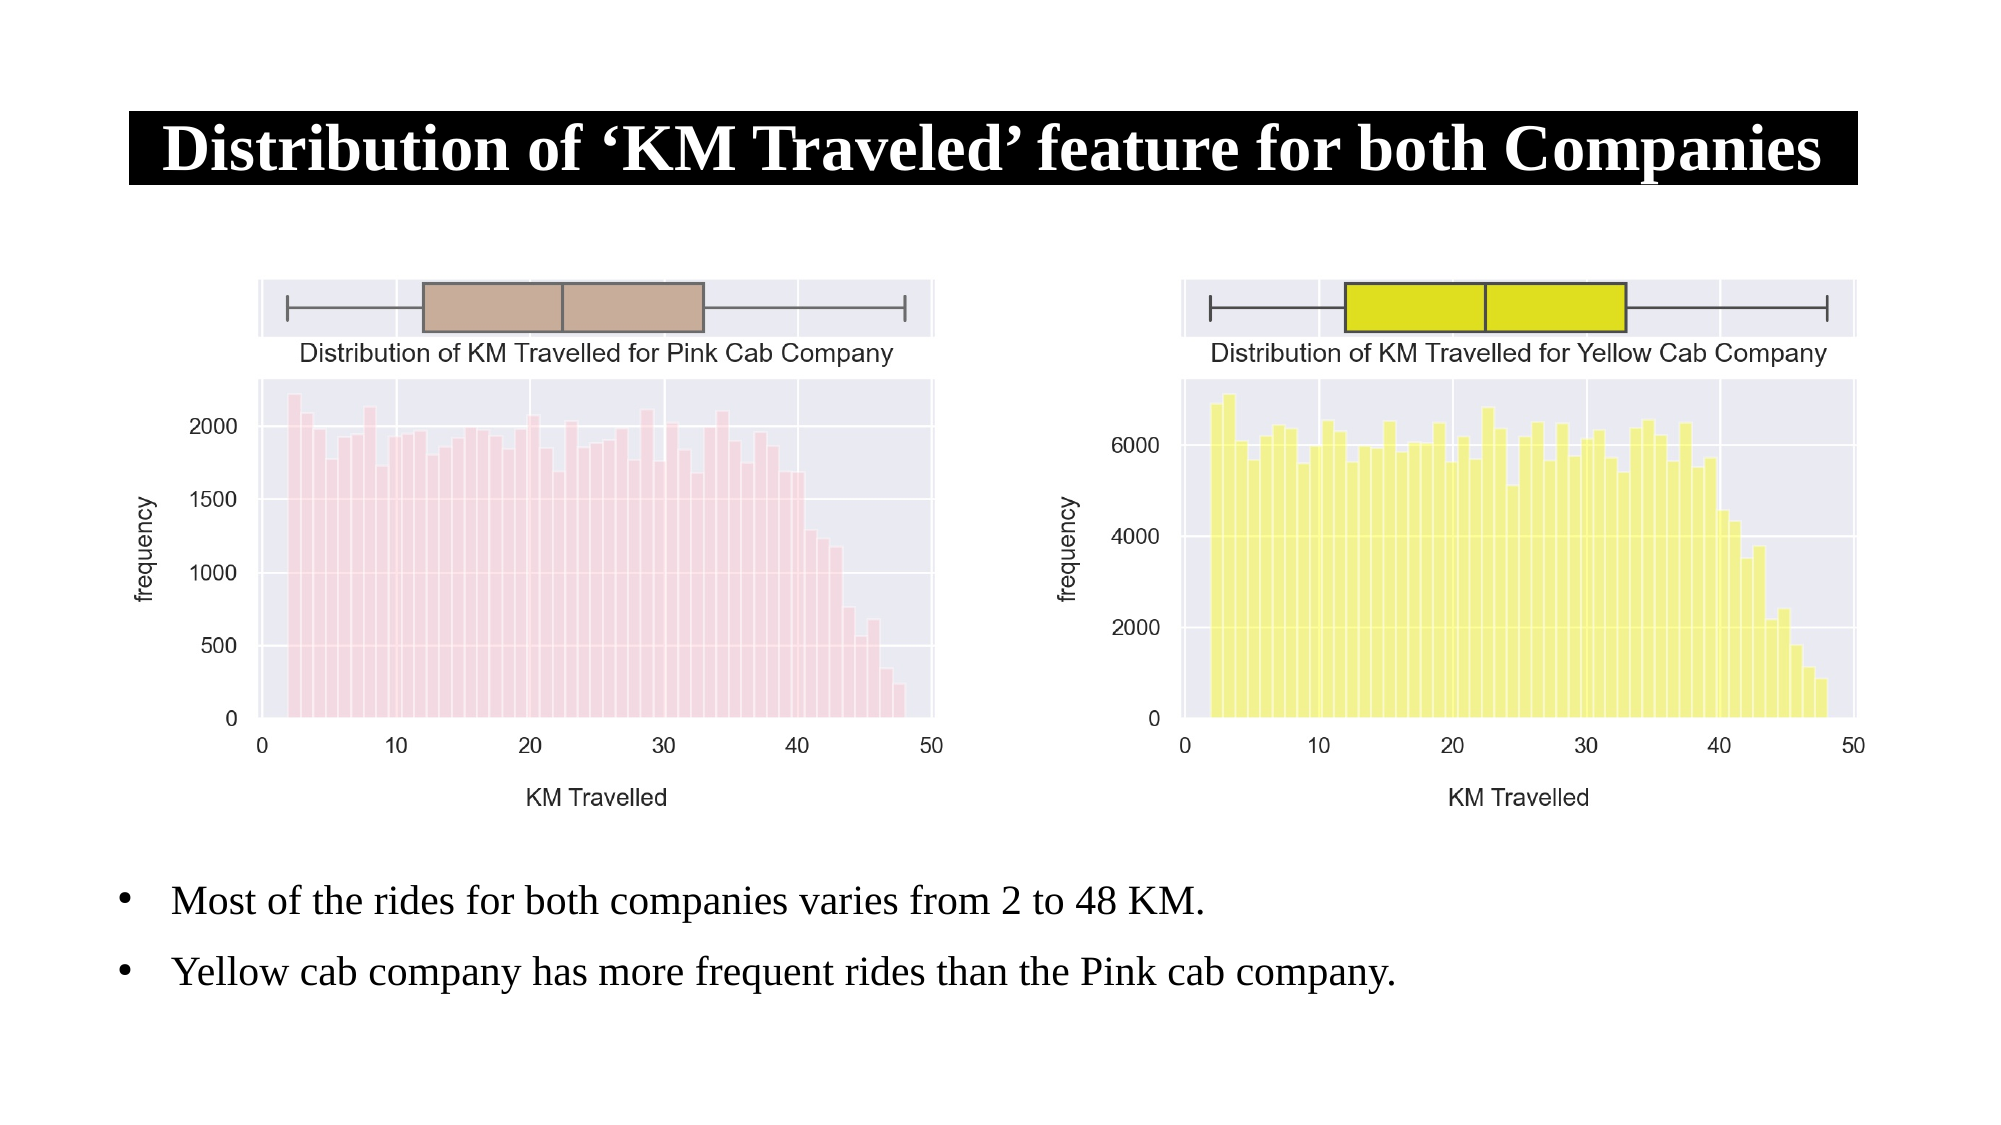

# Distribution of ‘KM Traveled’ feature for both Companies
Most of the rides for both companies varies from 2 to 48 KM.
Yellow cab company has more frequent rides than the Pink cab company.